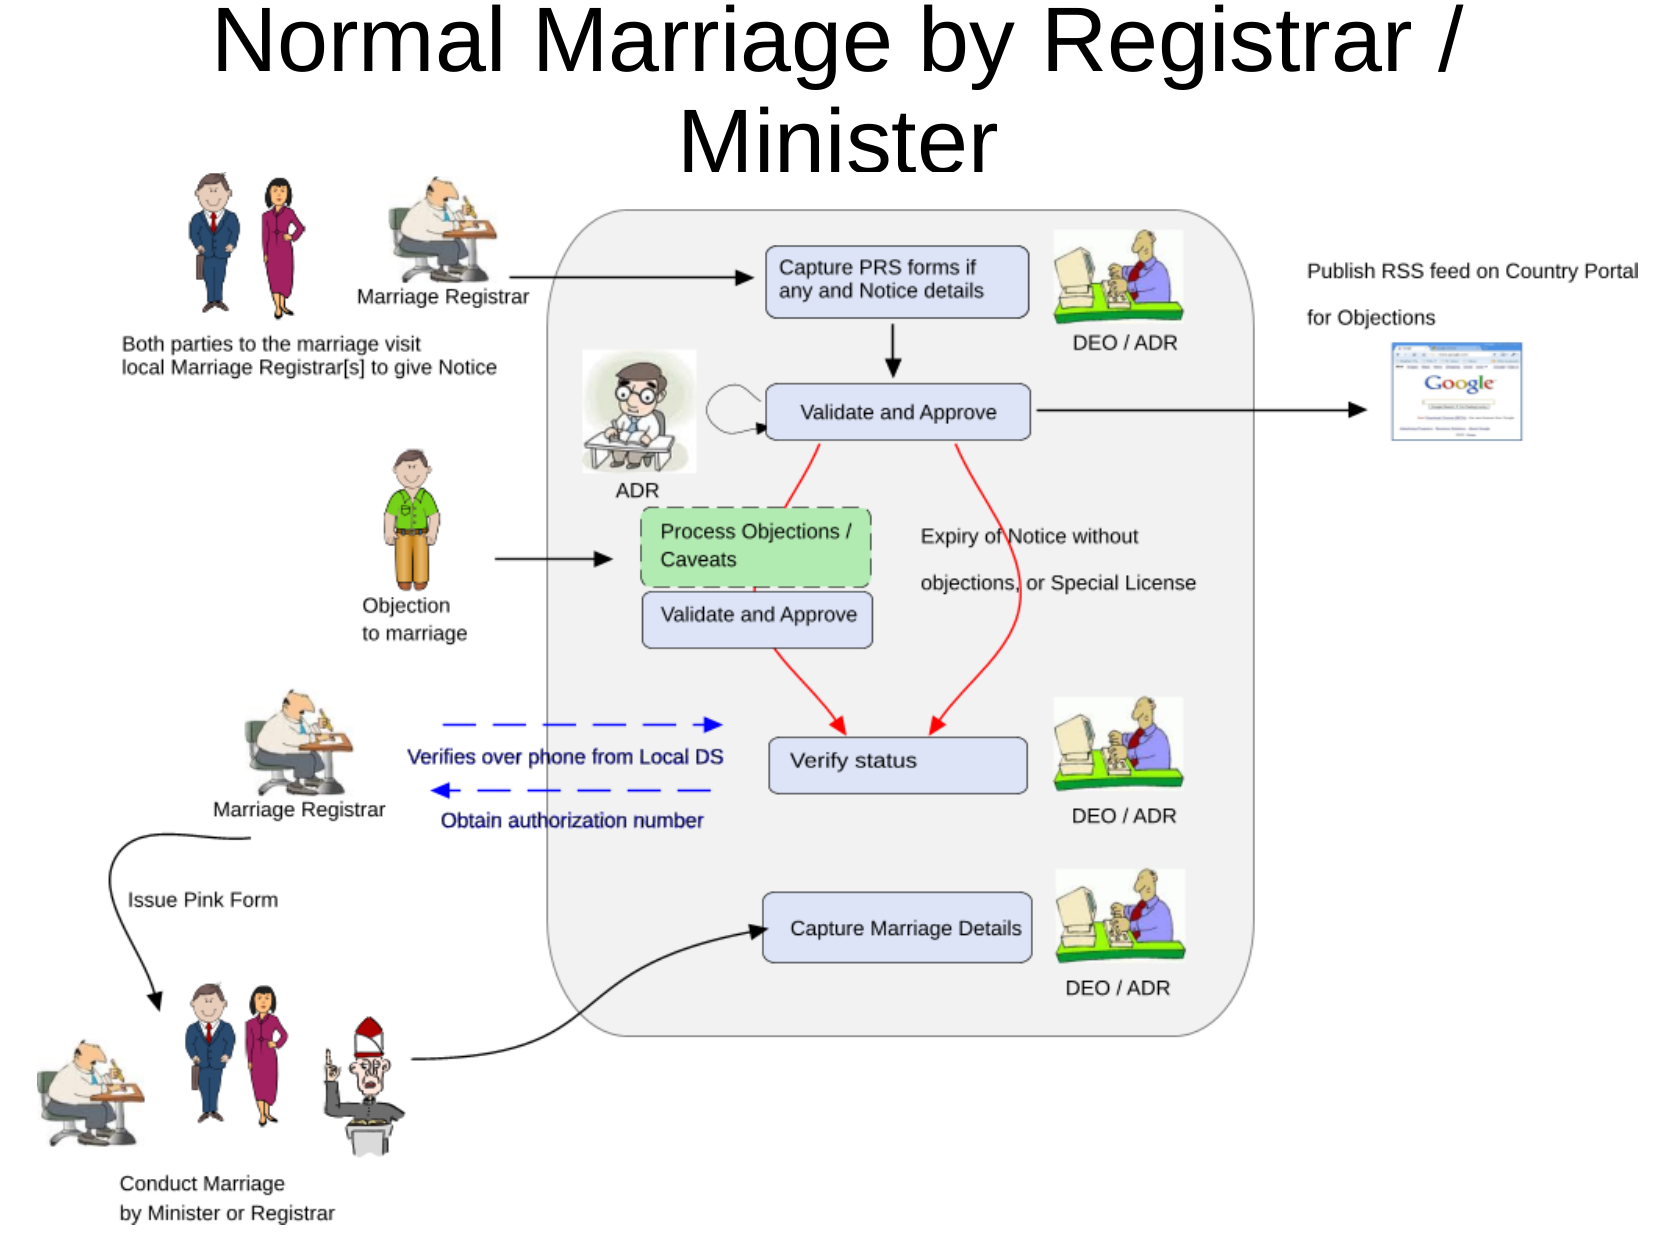

# Normal Marriage by Registrar / Minister